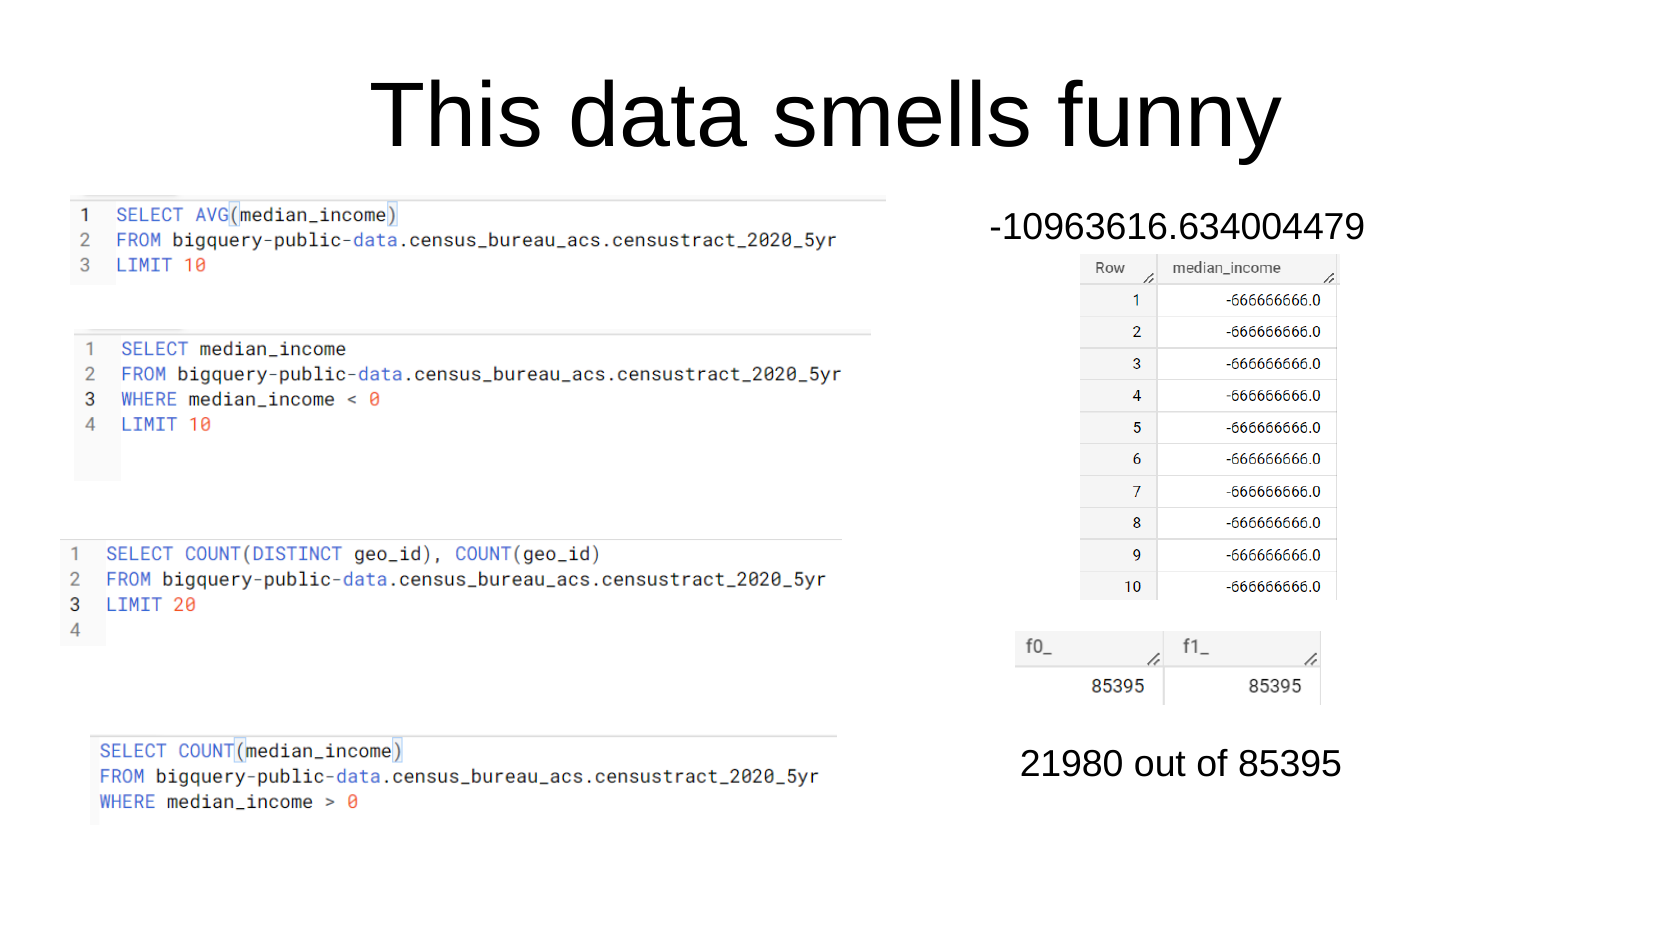

# This data smells funny
-10963616.634004479
21980 out of 85395